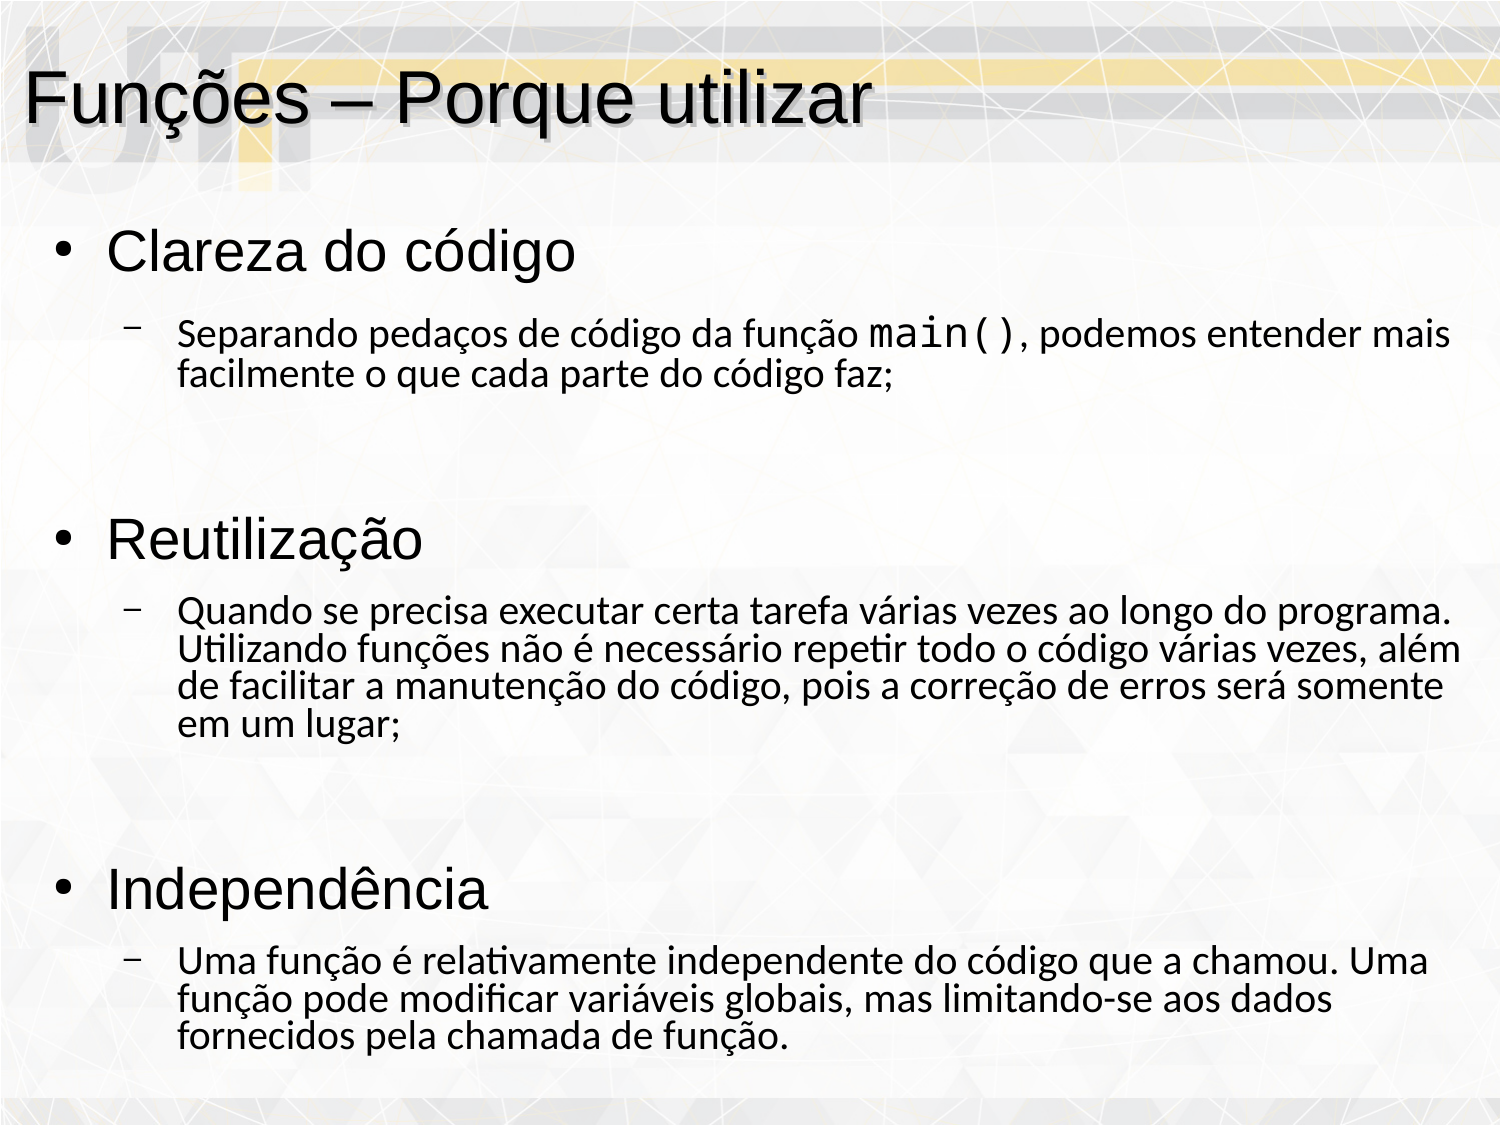

# Funções – Porque utilizar
Clareza do código
Separando pedaços de código da função main(), podemos entender mais facilmente o que cada parte do código faz;
Reutilização
Quando se precisa executar certa tarefa várias vezes ao longo do programa. Utilizando funções não é necessário repetir todo o código várias vezes, além de facilitar a manutenção do código, pois a correção de erros será somente em um lugar;
Independência
Uma função é relativamente independente do código que a chamou. Uma função pode modificar variáveis globais, mas limitando-se aos dados fornecidos pela chamada de função.